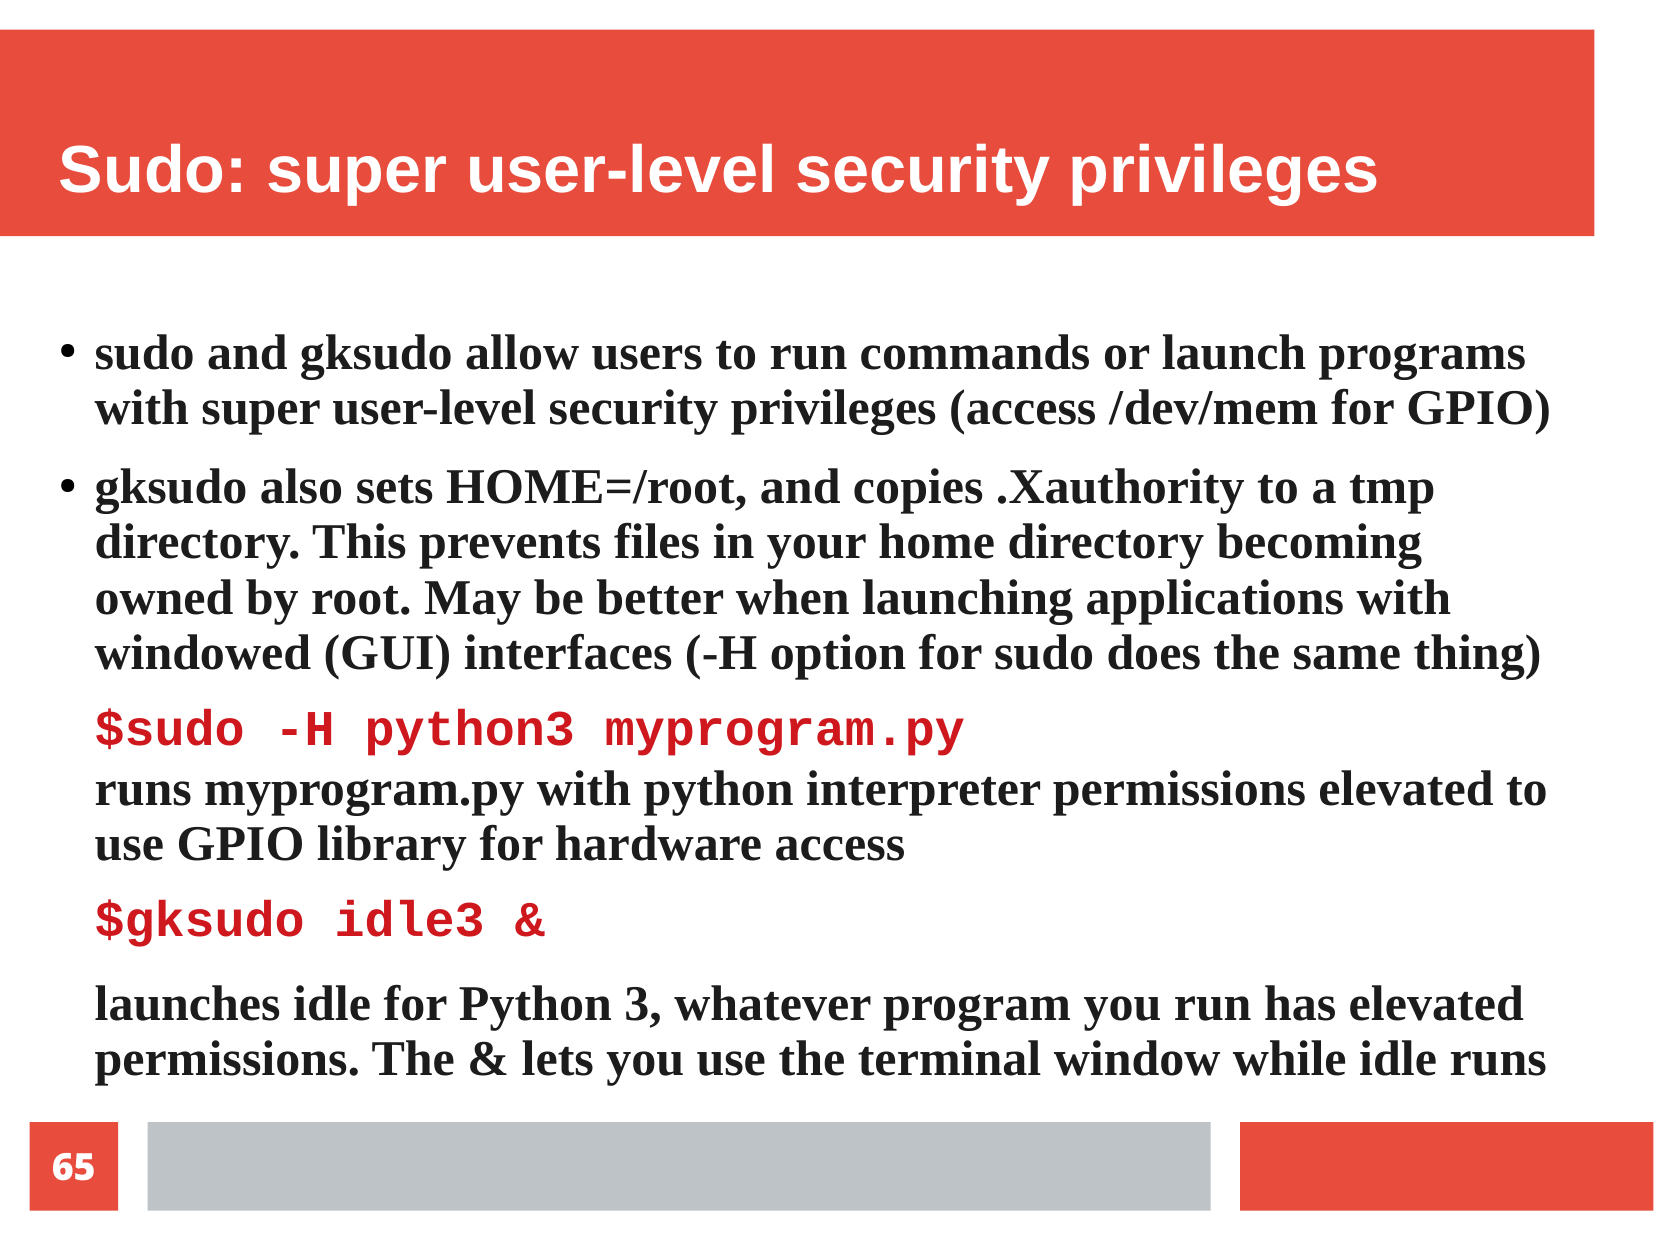

# Sudo: super user-level security privileges
sudo and gksudo allow users to run commands or launch programs with super user-level security privileges (access /dev/mem for GPIO)
gksudo also sets HOME=/root, and copies .Xauthority to a tmp directory. This prevents files in your home directory becoming owned by root. May be better when launching applications with windowed (GUI) interfaces (-H option for sudo does the same thing)
$sudo -H python3 myprogram.py
runs myprogram.py with python interpreter permissions elevated to use GPIO library for hardware access
$gksudo idle3 &
launches idle for Python 3, whatever program you run has elevated permissions. The & lets you use the terminal window while idle runs
65